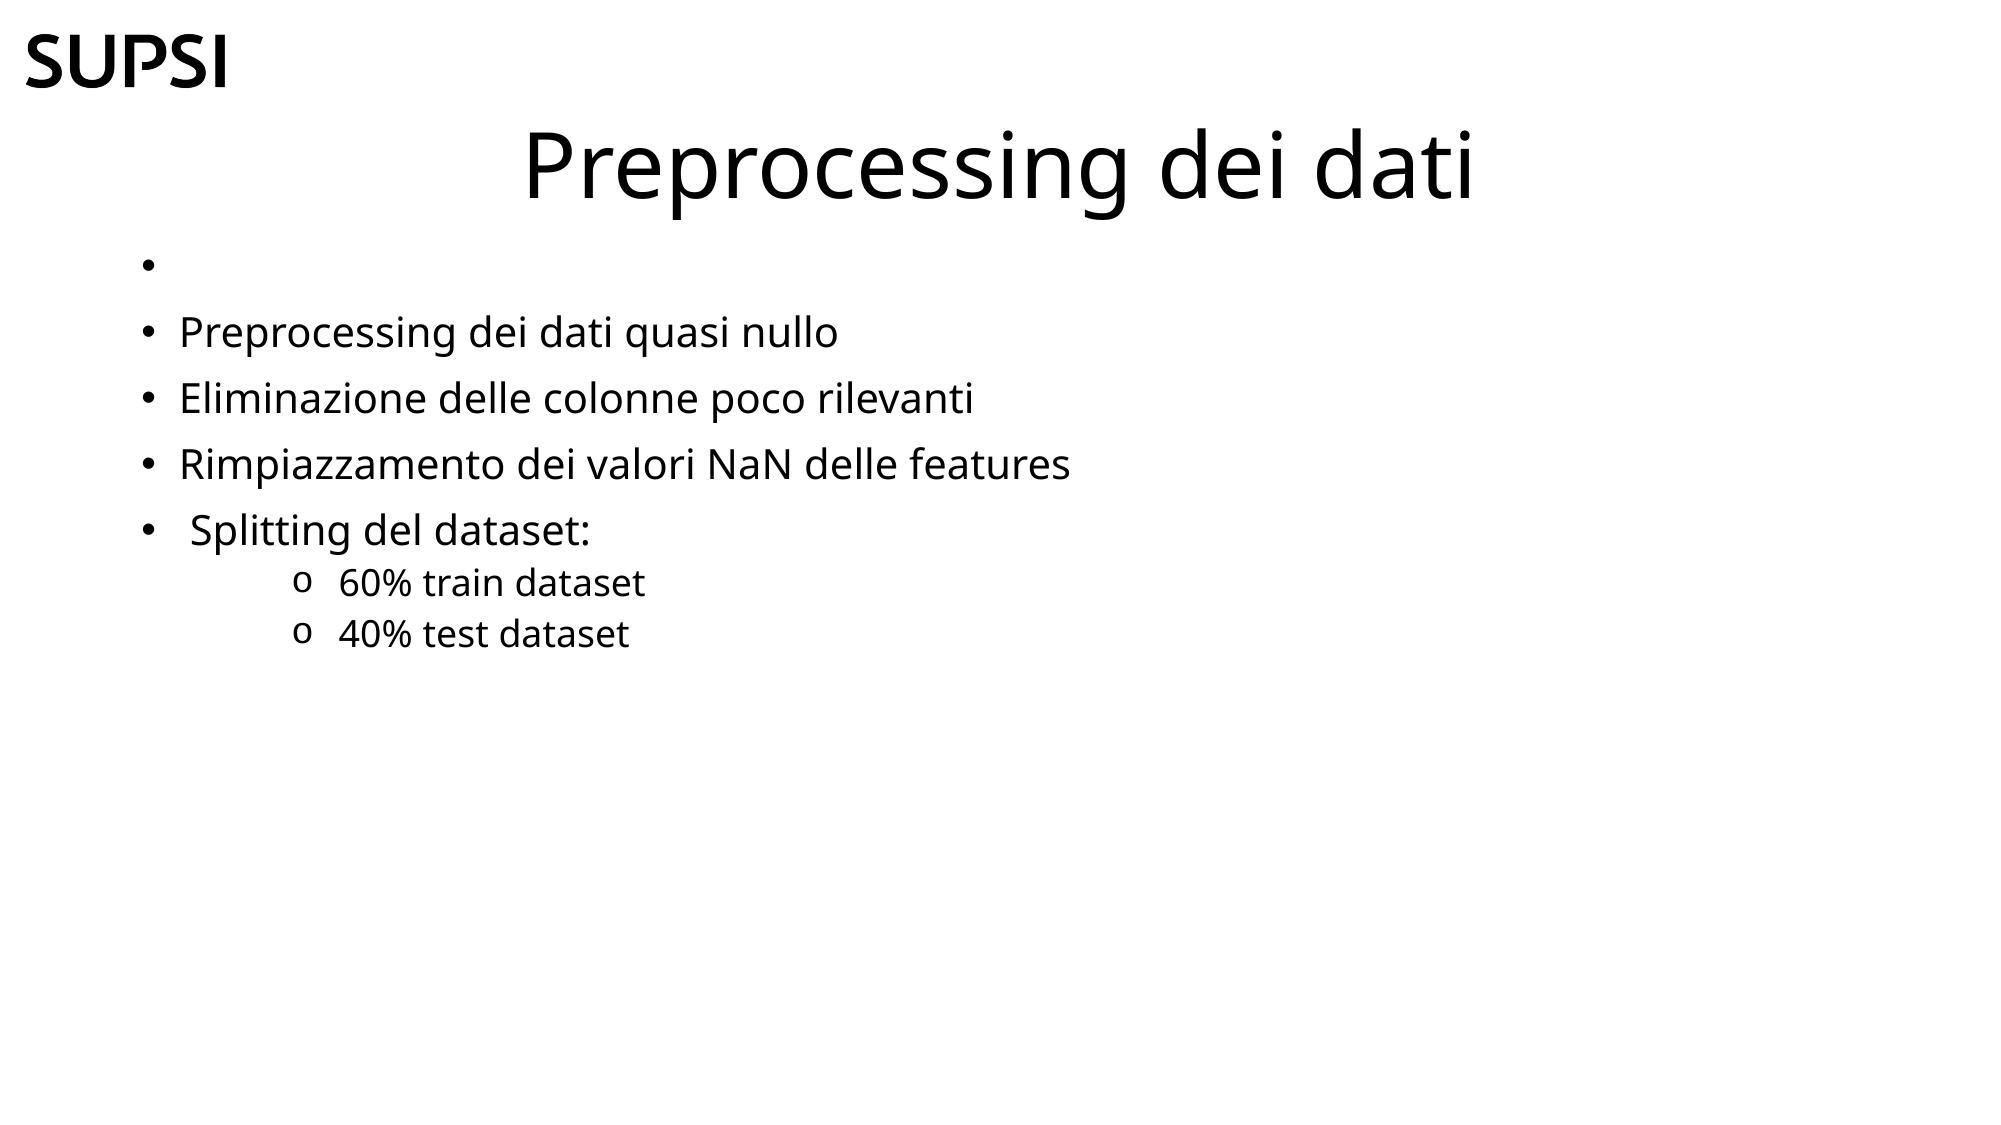

# Preprocessing dei dati
Preprocessing dei dati quasi nullo
Eliminazione delle colonne poco rilevanti
Rimpiazzamento dei valori NaN delle features
 Splitting del dataset:
 60% train dataset
 40% test dataset